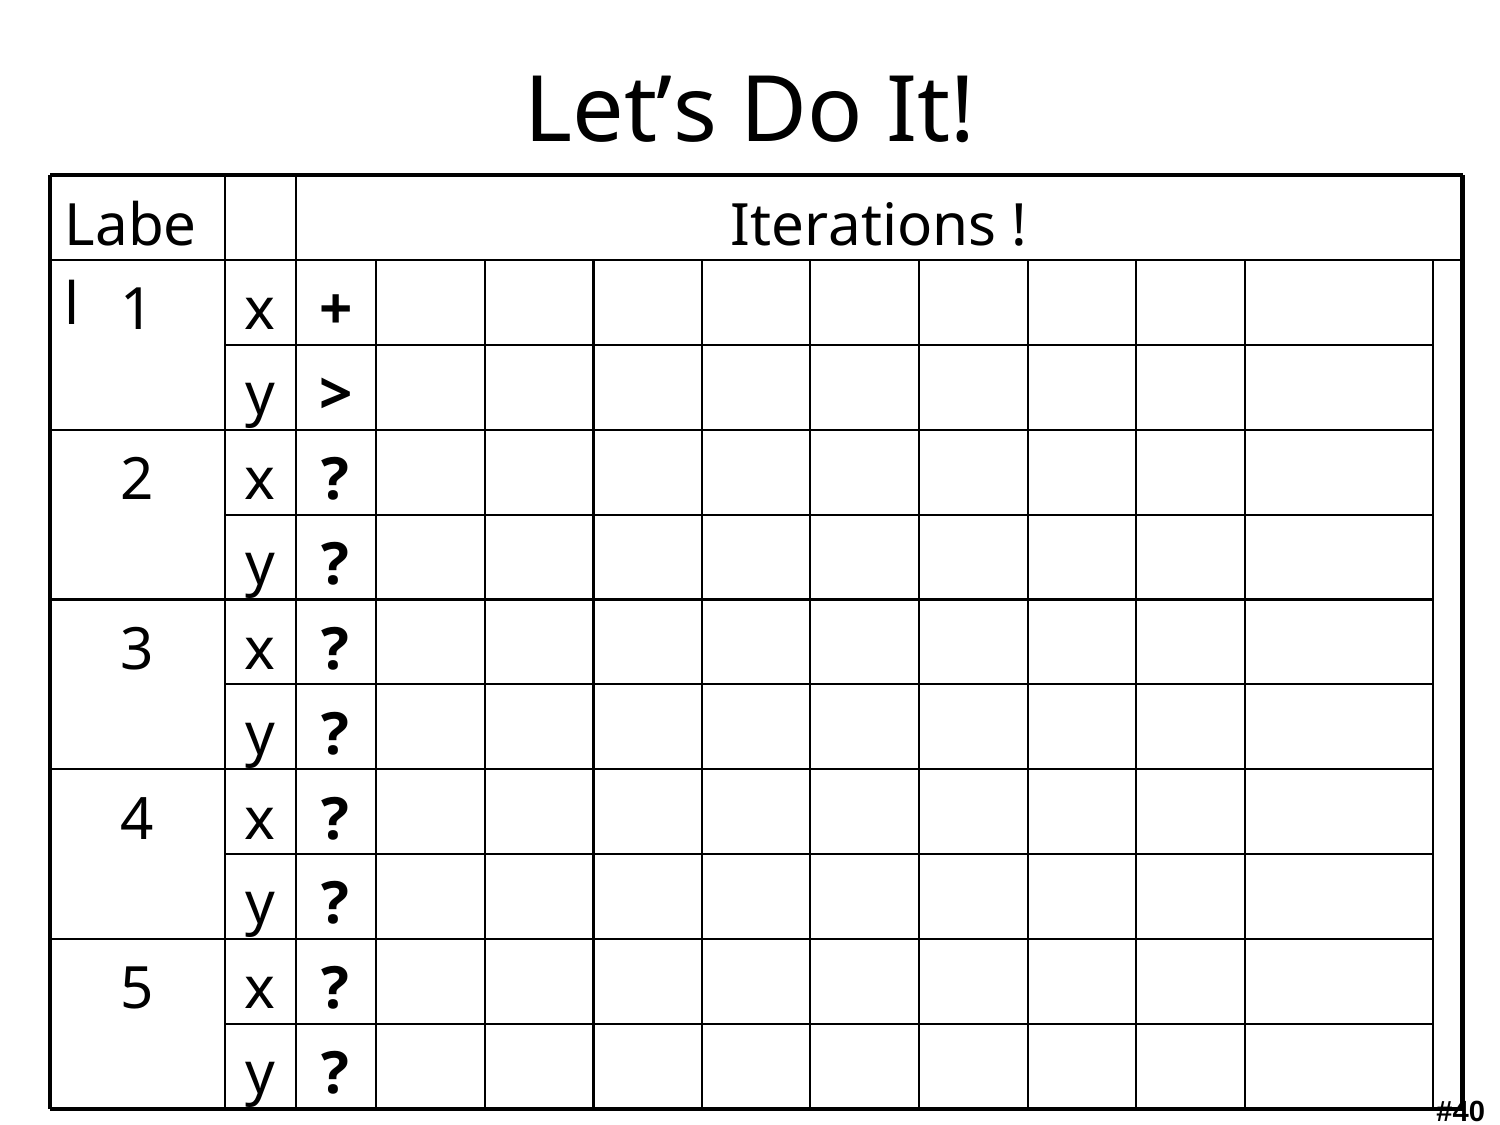

# Let’s Do It!
Label
Iterations !
1
x
+
y
>
2
x
?
y
?
3
x
?
y
?
4
x
?
y
?
5
x
?
y
?
40